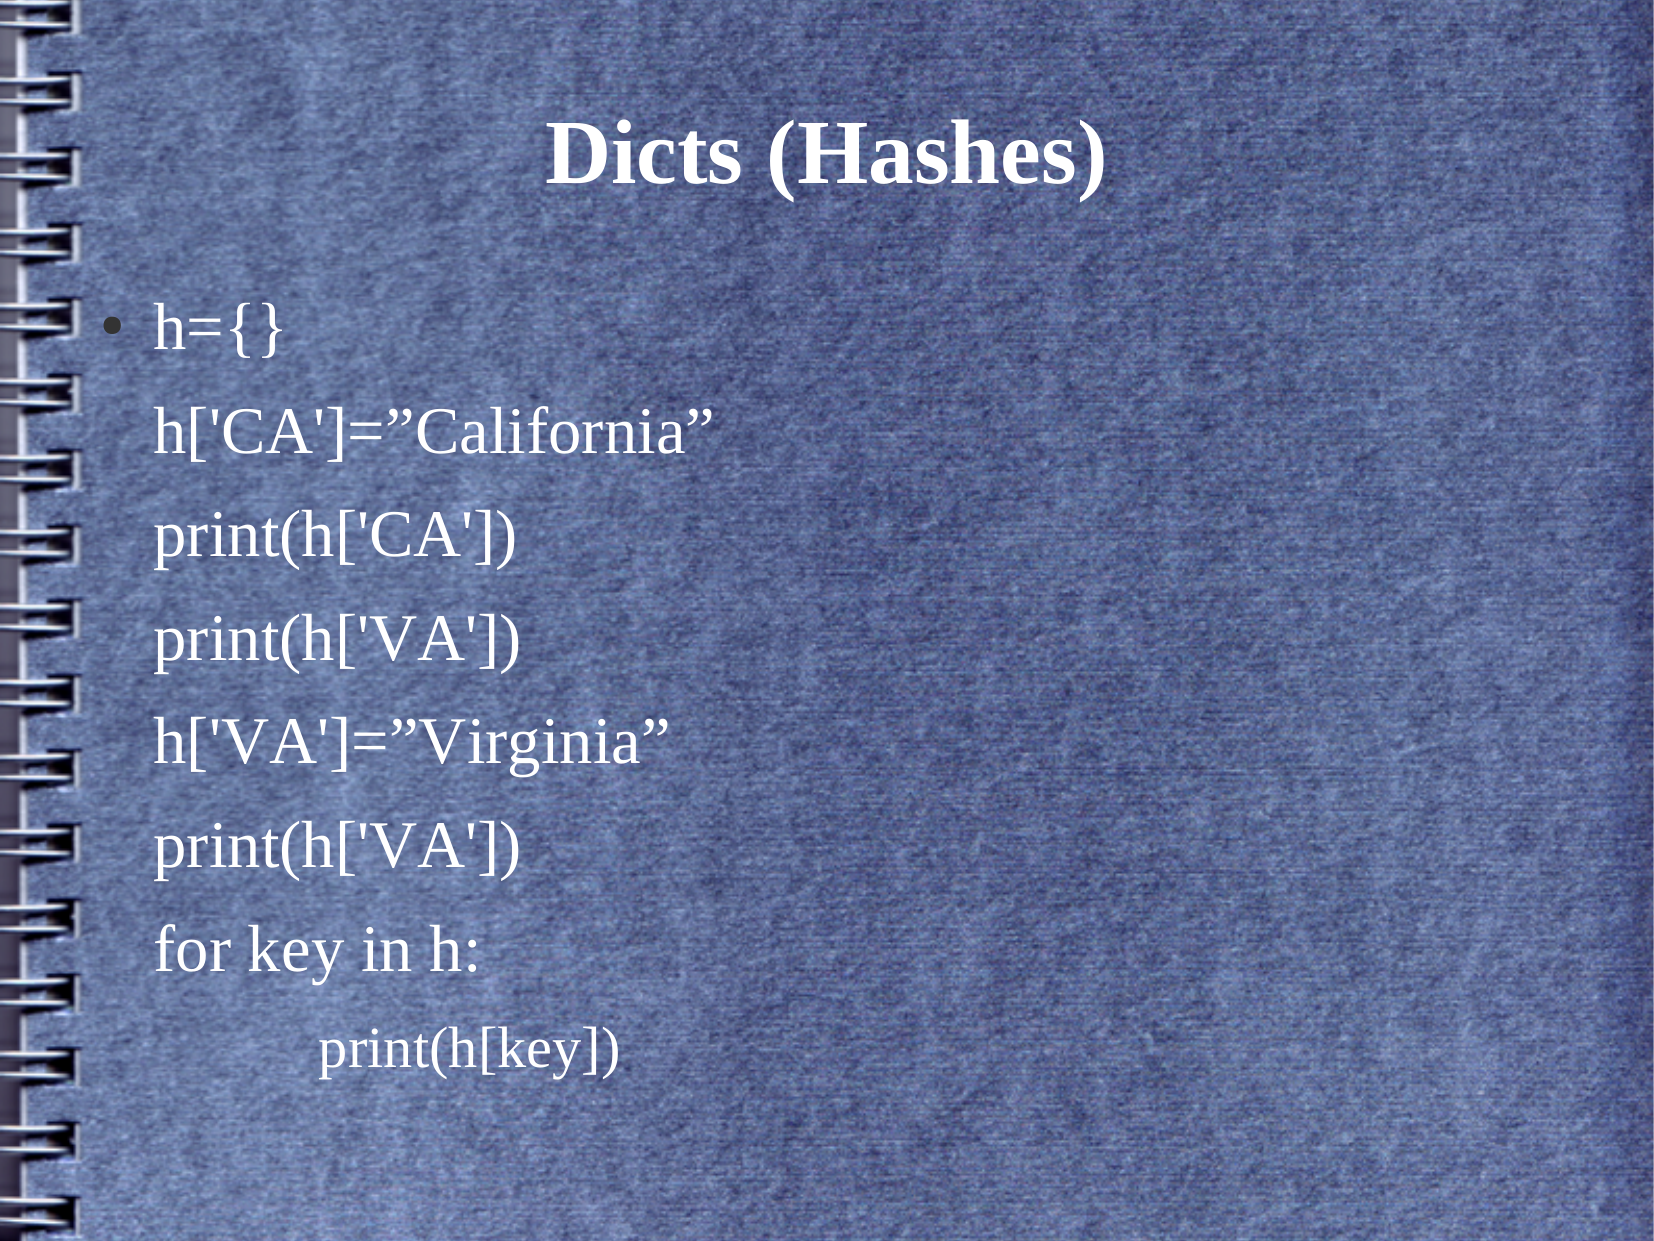

# Dicts (Hashes)
h={}
h['CA']=”California”
print(h['CA'])
print(h['VA'])
h['VA']=”Virginia”
print(h['VA'])
for key in h:
print(h[key])